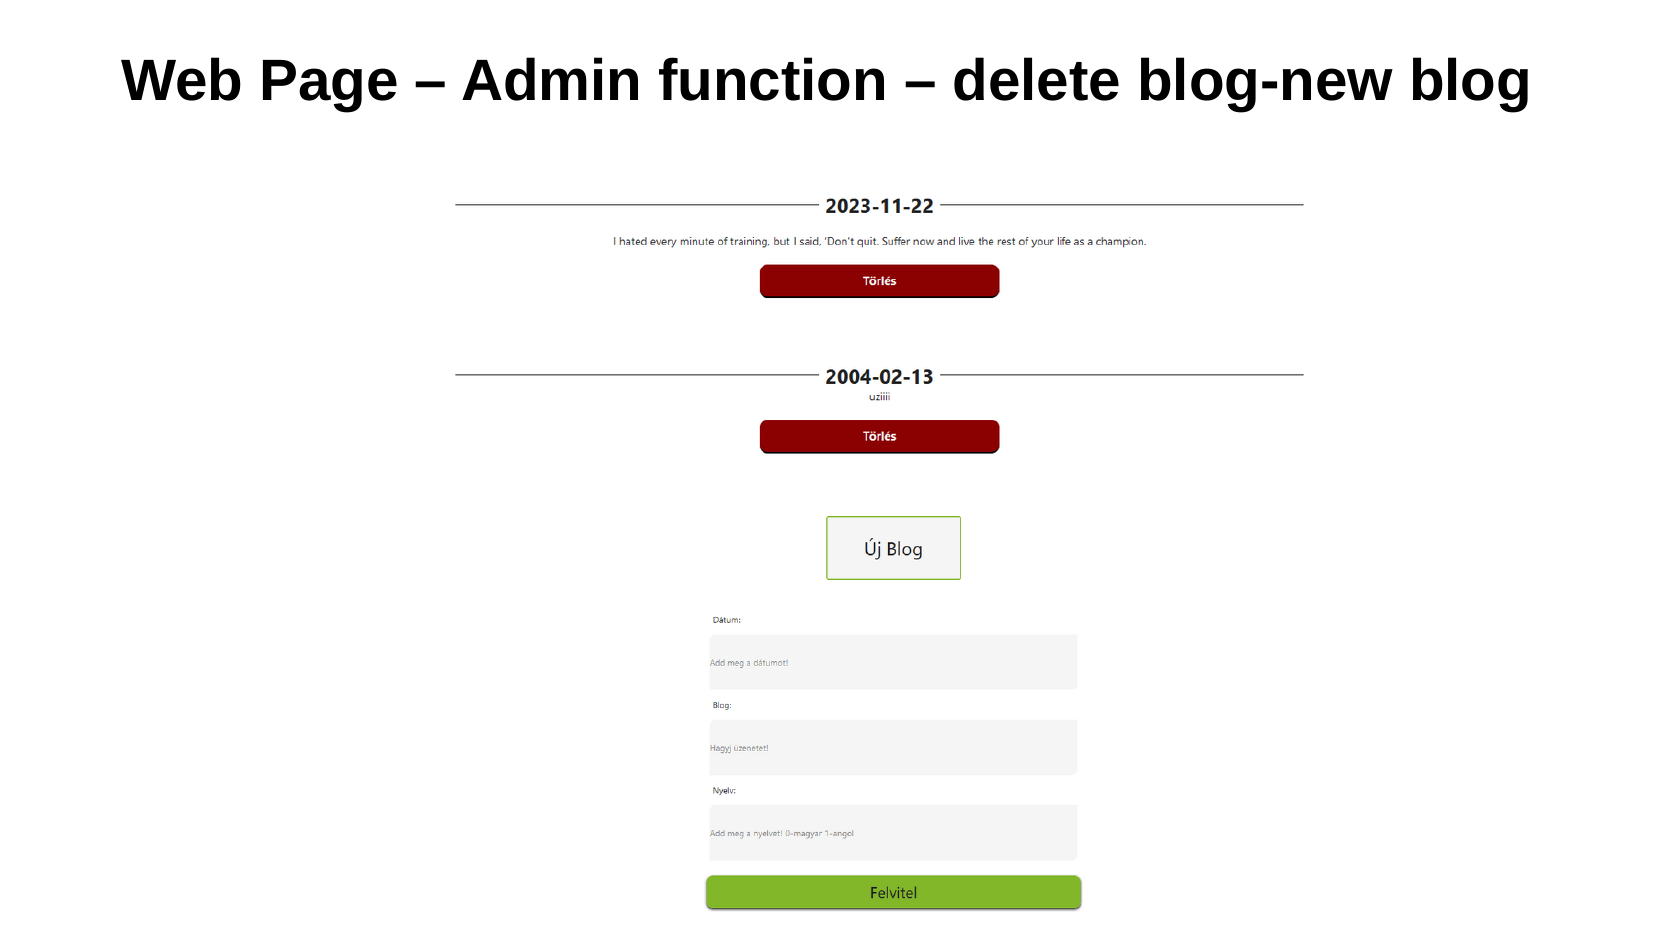

# Web Page – Admin function – delete blog-new blog
7